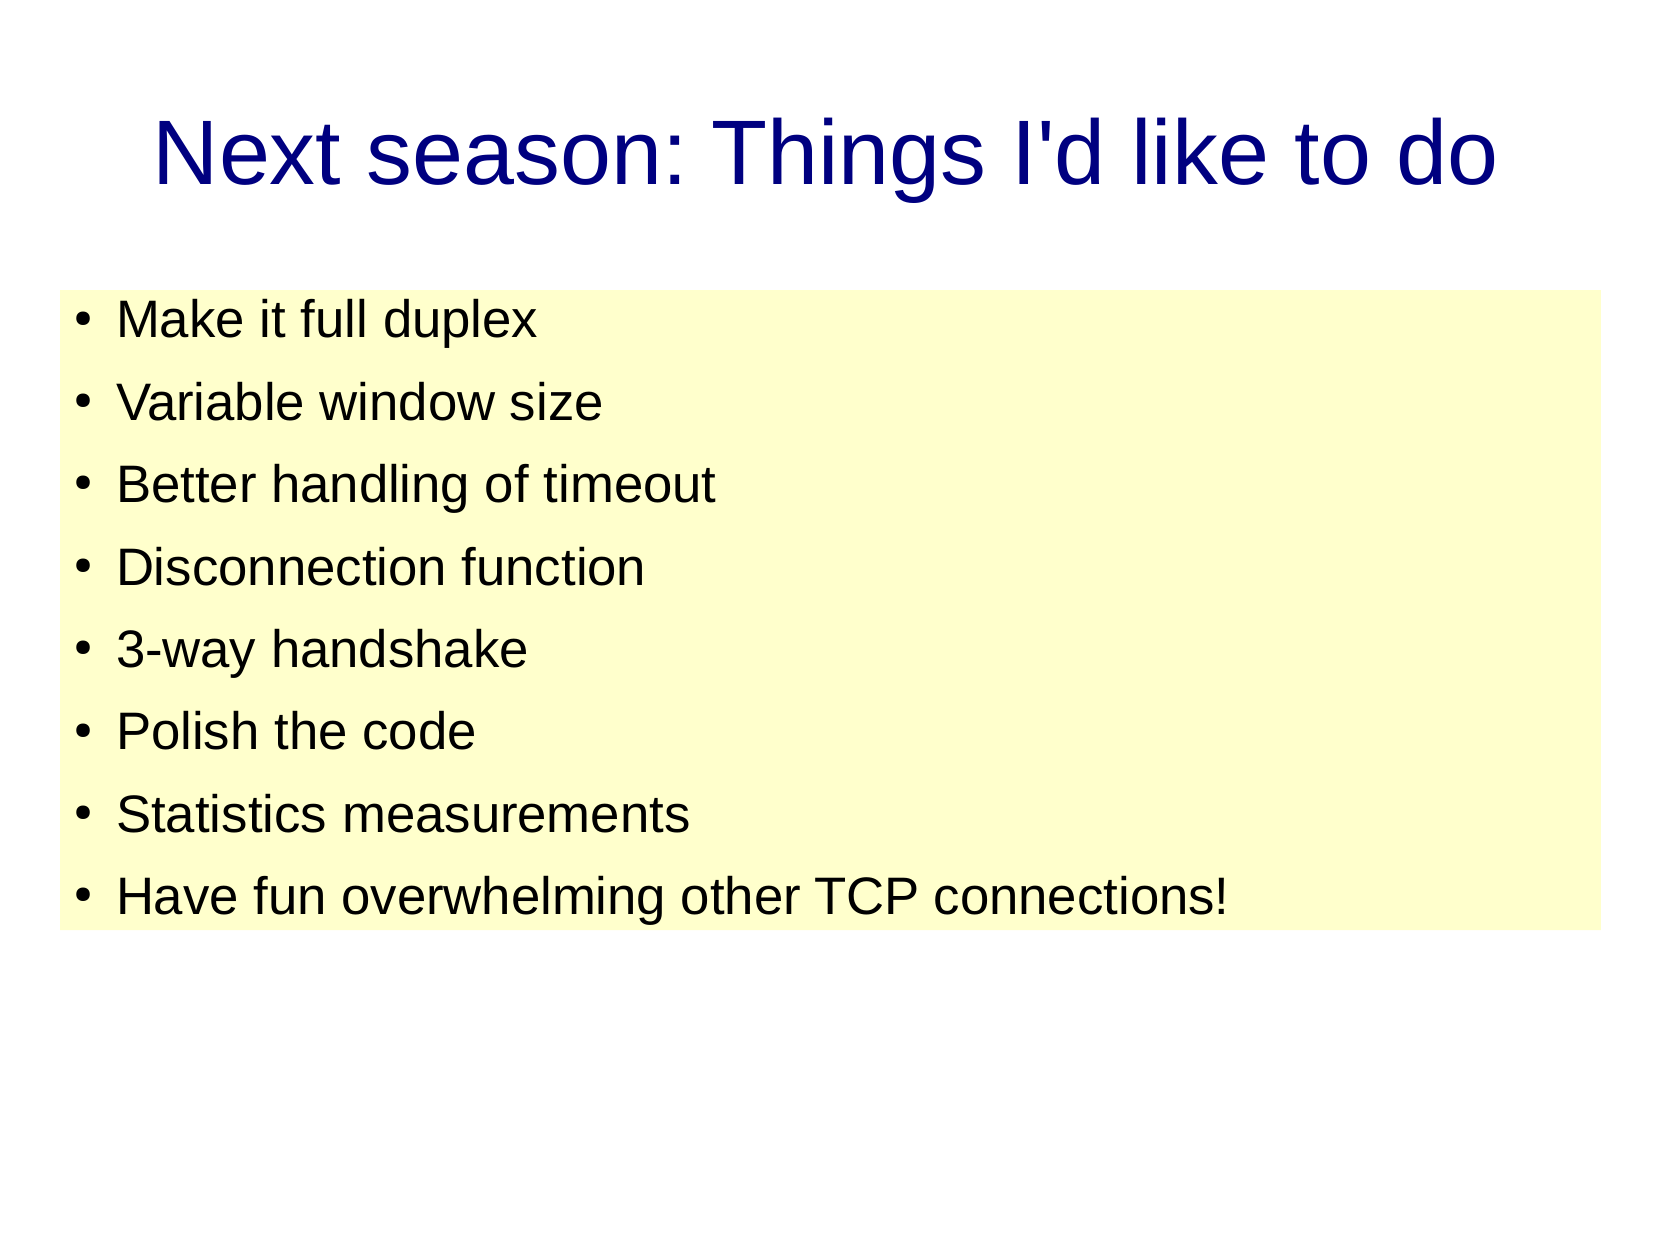

# Next season: Things I'd like to do
Make it full duplex
Variable window size
Better handling of timeout
Disconnection function
3-way handshake
Polish the code
Statistics measurements
Have fun overwhelming other TCP connections!